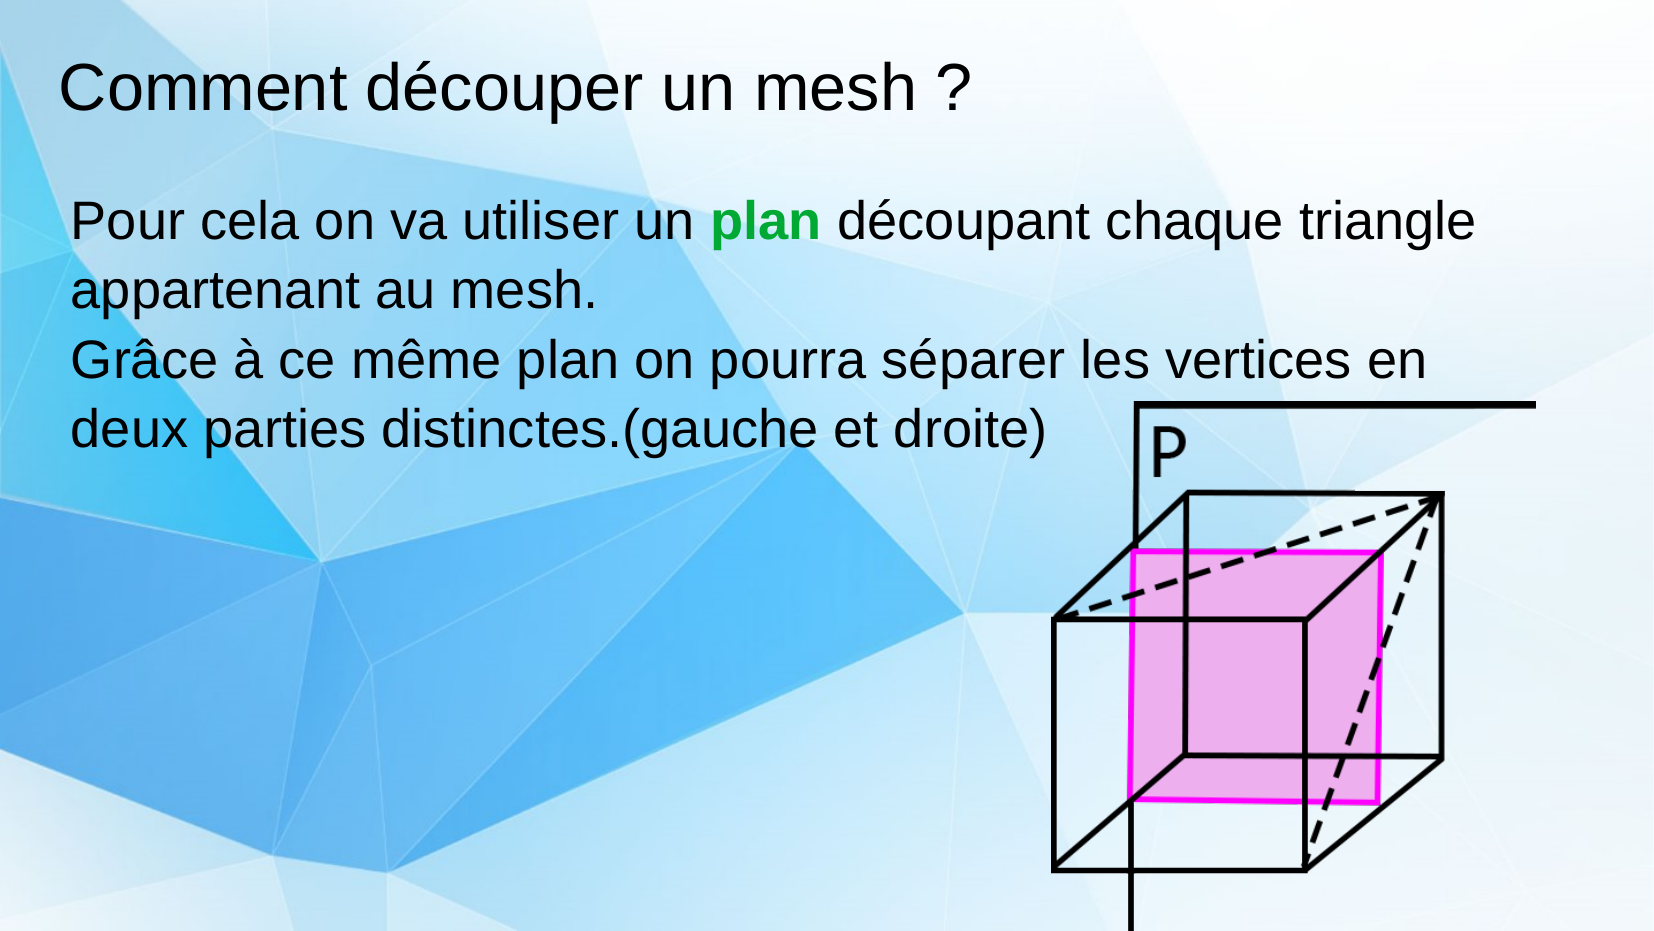

# Comment découper un mesh ?
Pour cela on va utiliser un plan découpant chaque triangle appartenant au mesh.
Grâce à ce même plan on pourra séparer les vertices en deux parties distinctes.(gauche et droite)